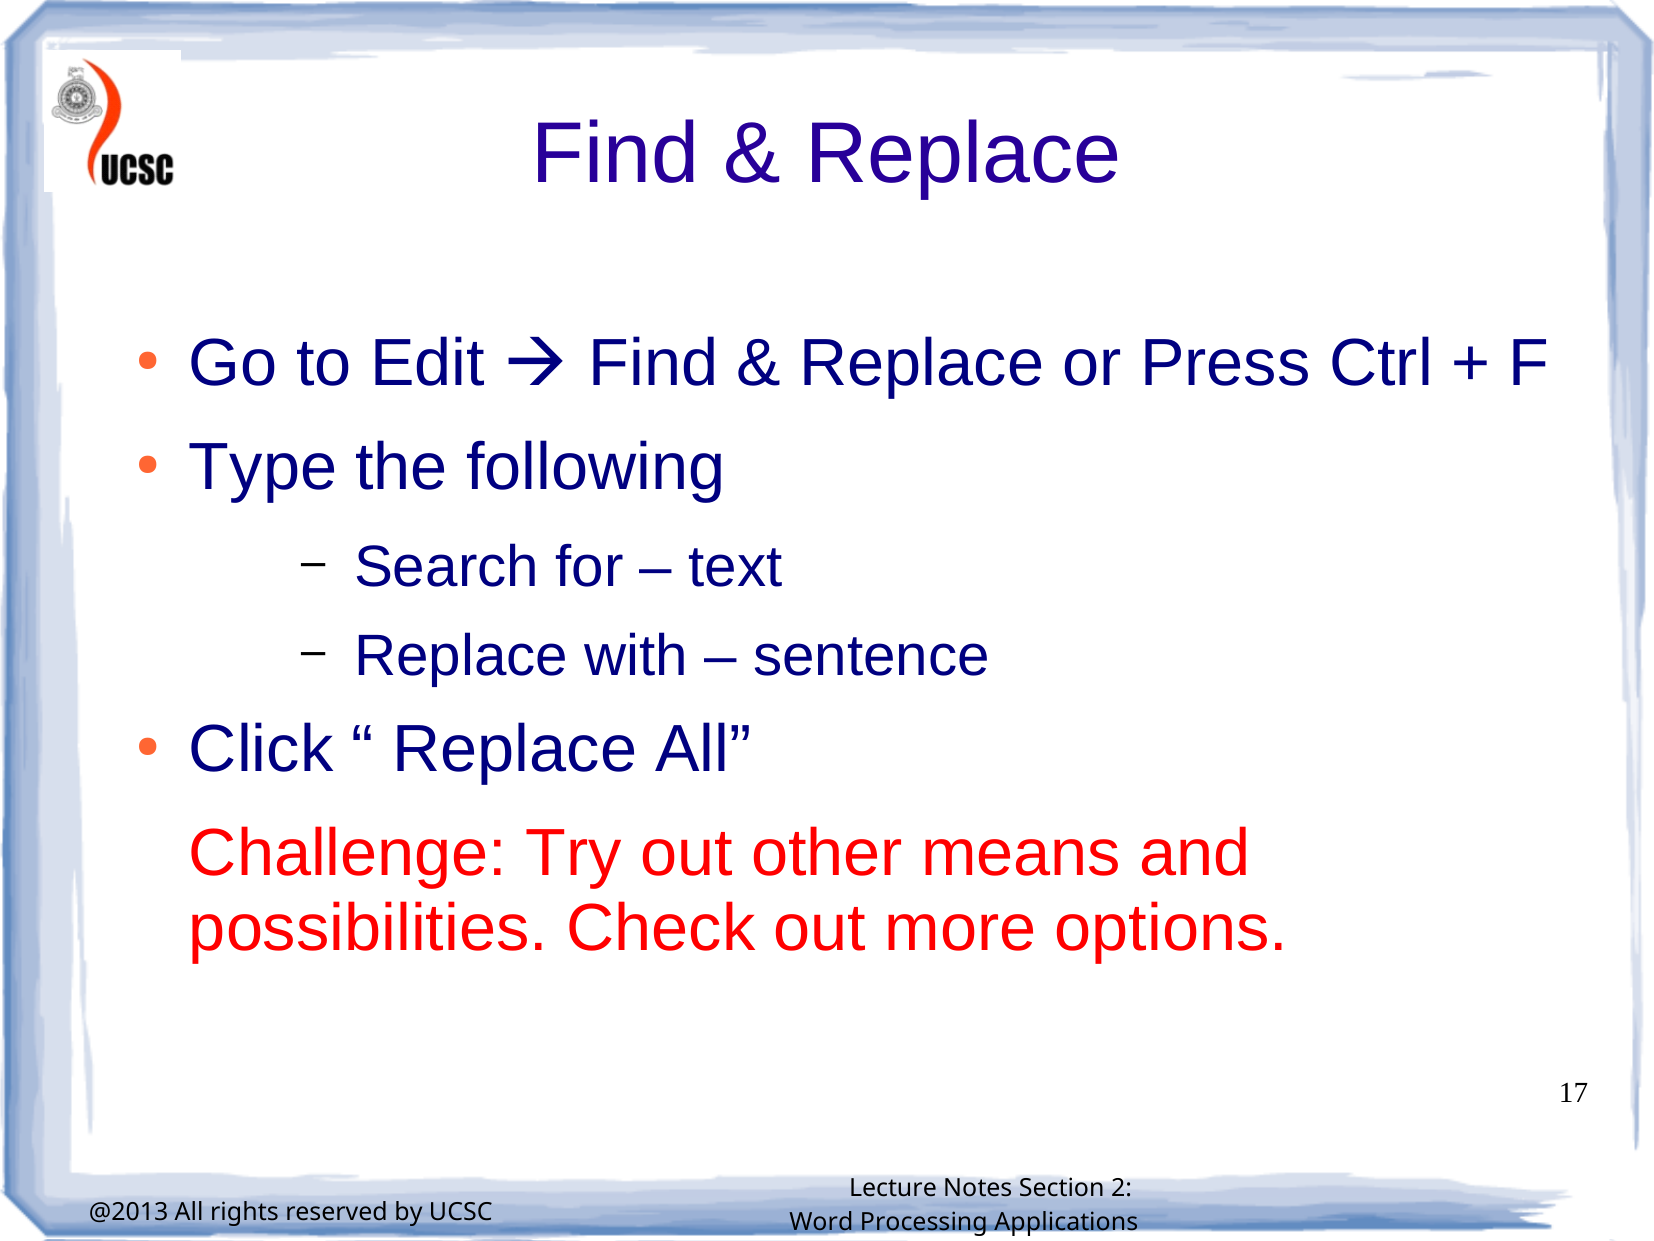

# Find & Replace
Go to Edit  Find & Replace or Press Ctrl + F
Type the following
Search for – text
Replace with – sentence
Click “ Replace All”
Challenge: Try out other means and possibilities. Check out more options.
17